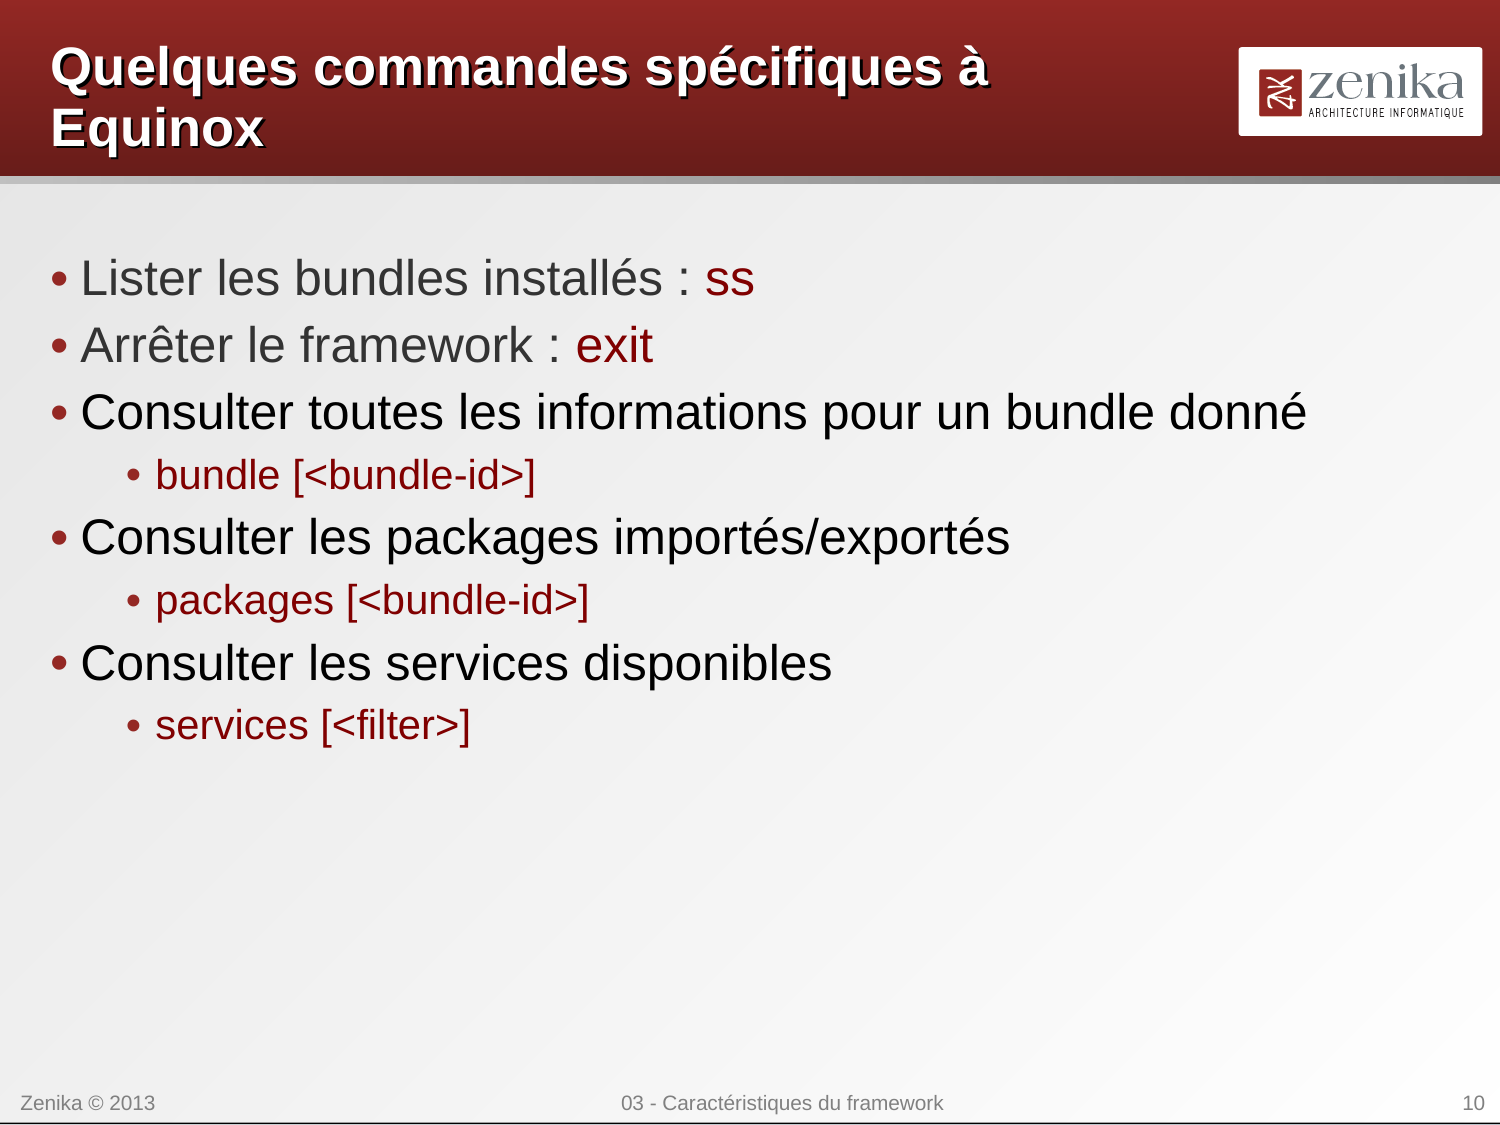

# Quelques commandes spécifiques à Equinox
Lister les bundles installés : ss
Arrêter le framework : exit
Consulter toutes les informations pour un bundle donné
bundle [<bundle-id>]
Consulter les packages importés/exportés
packages [<bundle-id>]
Consulter les services disponibles
services [<filter>]